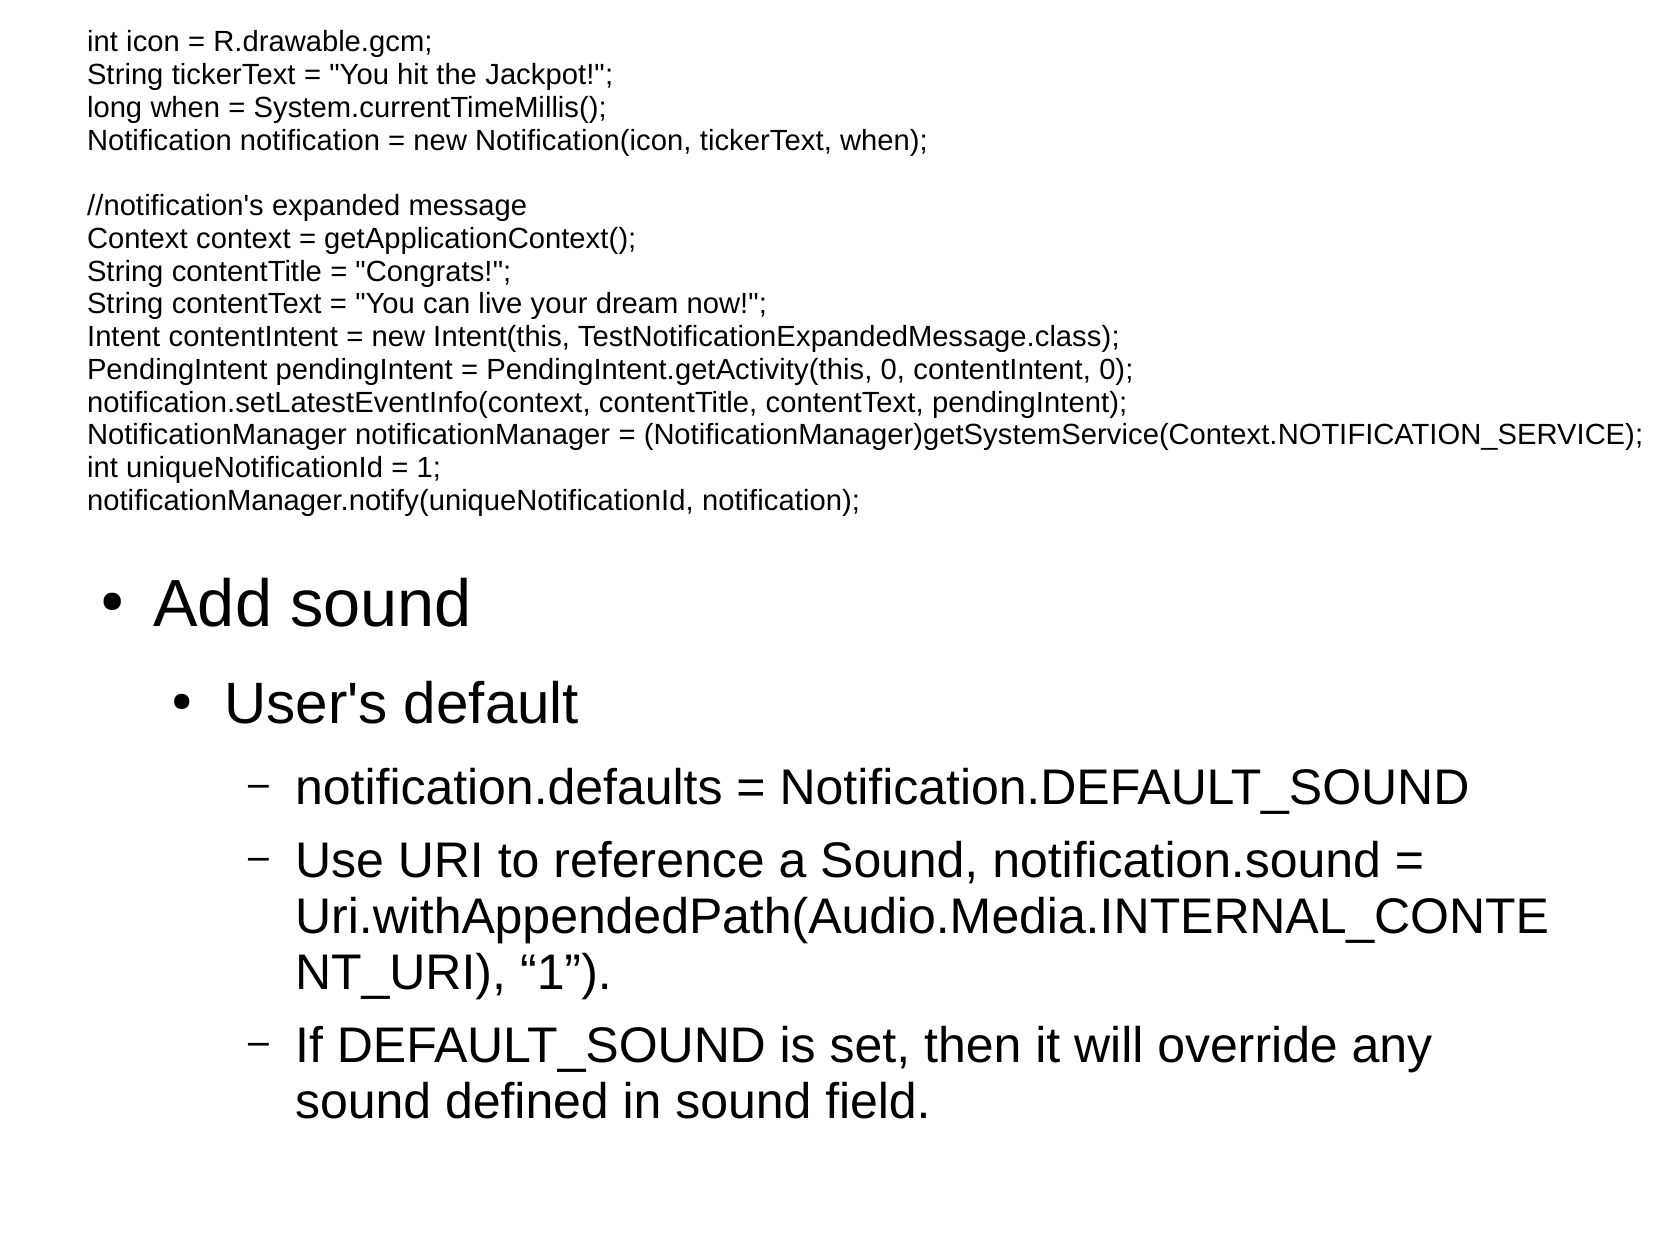

int icon = R.drawable.gcm;
String tickerText = "You hit the Jackpot!";
long when = System.currentTimeMillis();
Notification notification = new Notification(icon, tickerText, when);
//notification's expanded message
Context context = getApplicationContext();
String contentTitle = "Congrats!";
String contentText = "You can live your dream now!";
Intent contentIntent = new Intent(this, TestNotificationExpandedMessage.class);
PendingIntent pendingIntent = PendingIntent.getActivity(this, 0, contentIntent, 0);
notification.setLatestEventInfo(context, contentTitle, contentText, pendingIntent);
NotificationManager notificationManager = (NotificationManager)getSystemService(Context.NOTIFICATION_SERVICE);
int uniqueNotificationId = 1;
notificationManager.notify(uniqueNotificationId, notification);
# Add sound
User's default
notification.defaults = Notification.DEFAULT_SOUND
Use URI to reference a Sound, notification.sound = Uri.withAppendedPath(Audio.Media.INTERNAL_CONTENT_URI), “1”).
If DEFAULT_SOUND is set, then it will override any sound defined in sound field.